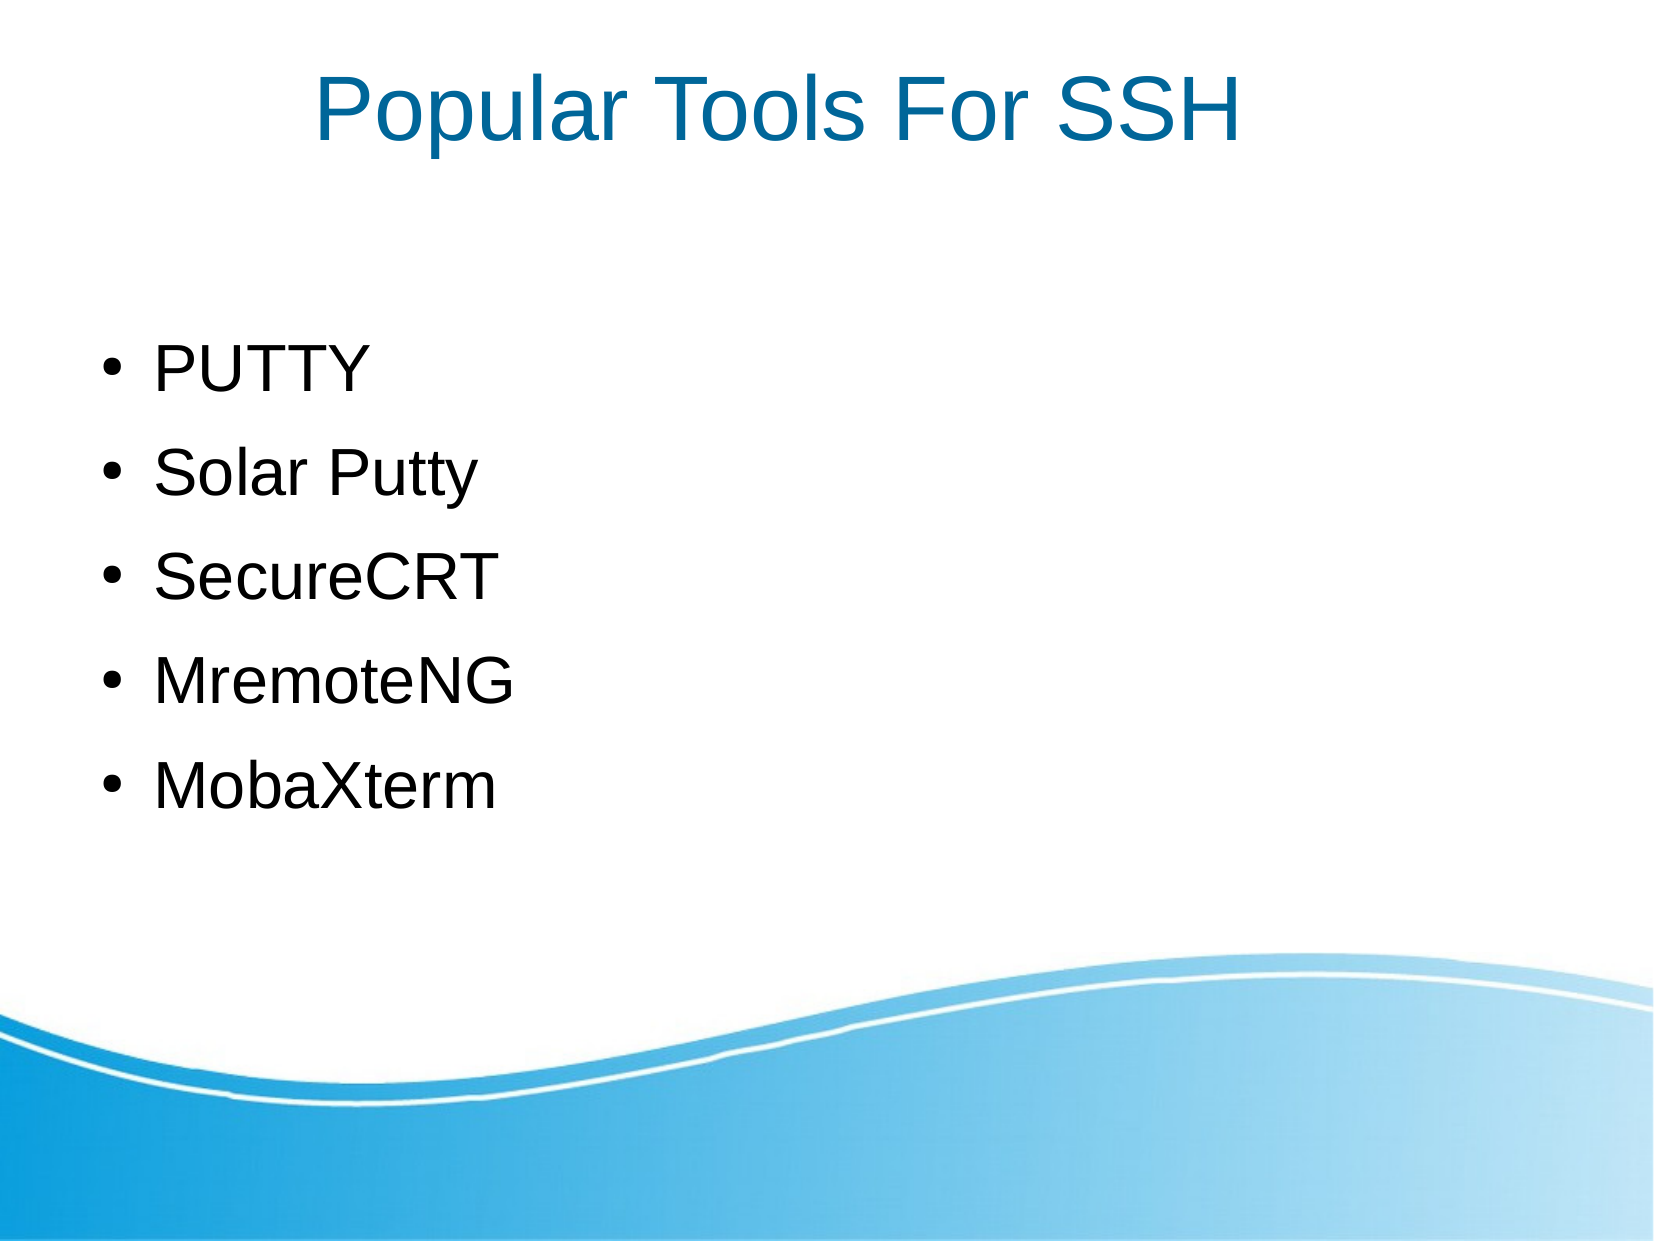

# Popular Tools For SSH
PUTTY
Solar Putty
SecureCRT
MremoteNG
MobaXterm